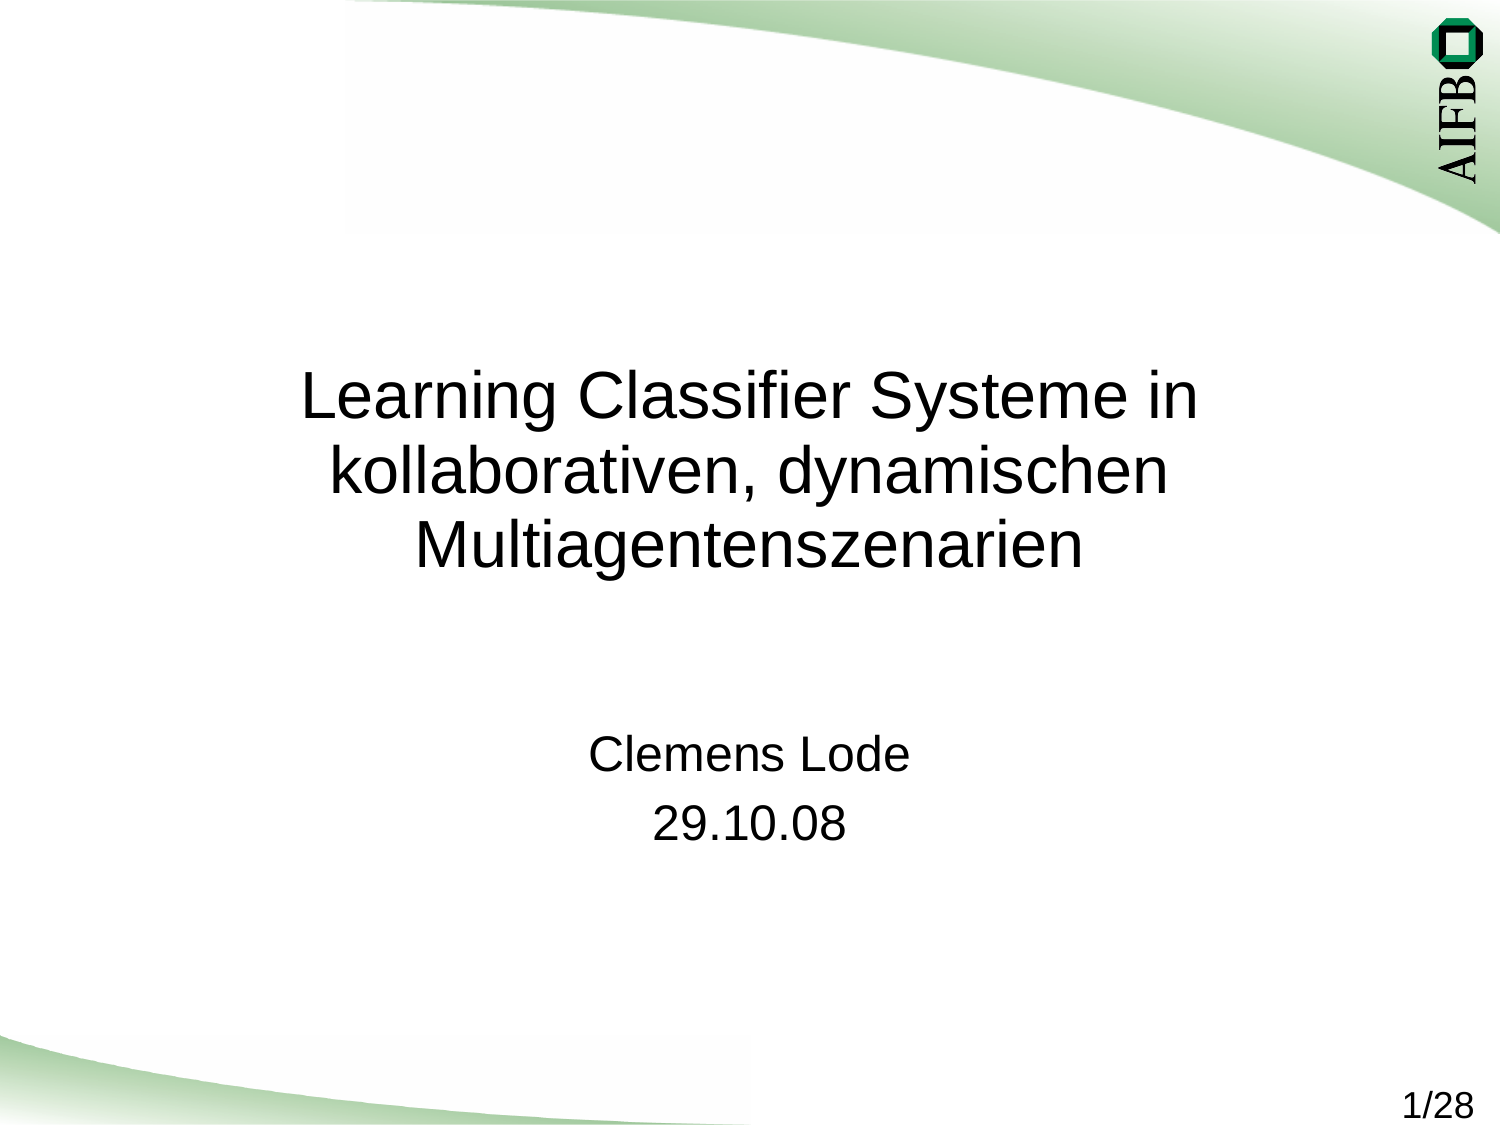

# Learning Classifier Systeme in kollaborativen, dynamischen Multiagentenszenarien
Clemens Lode
29.10.08
1